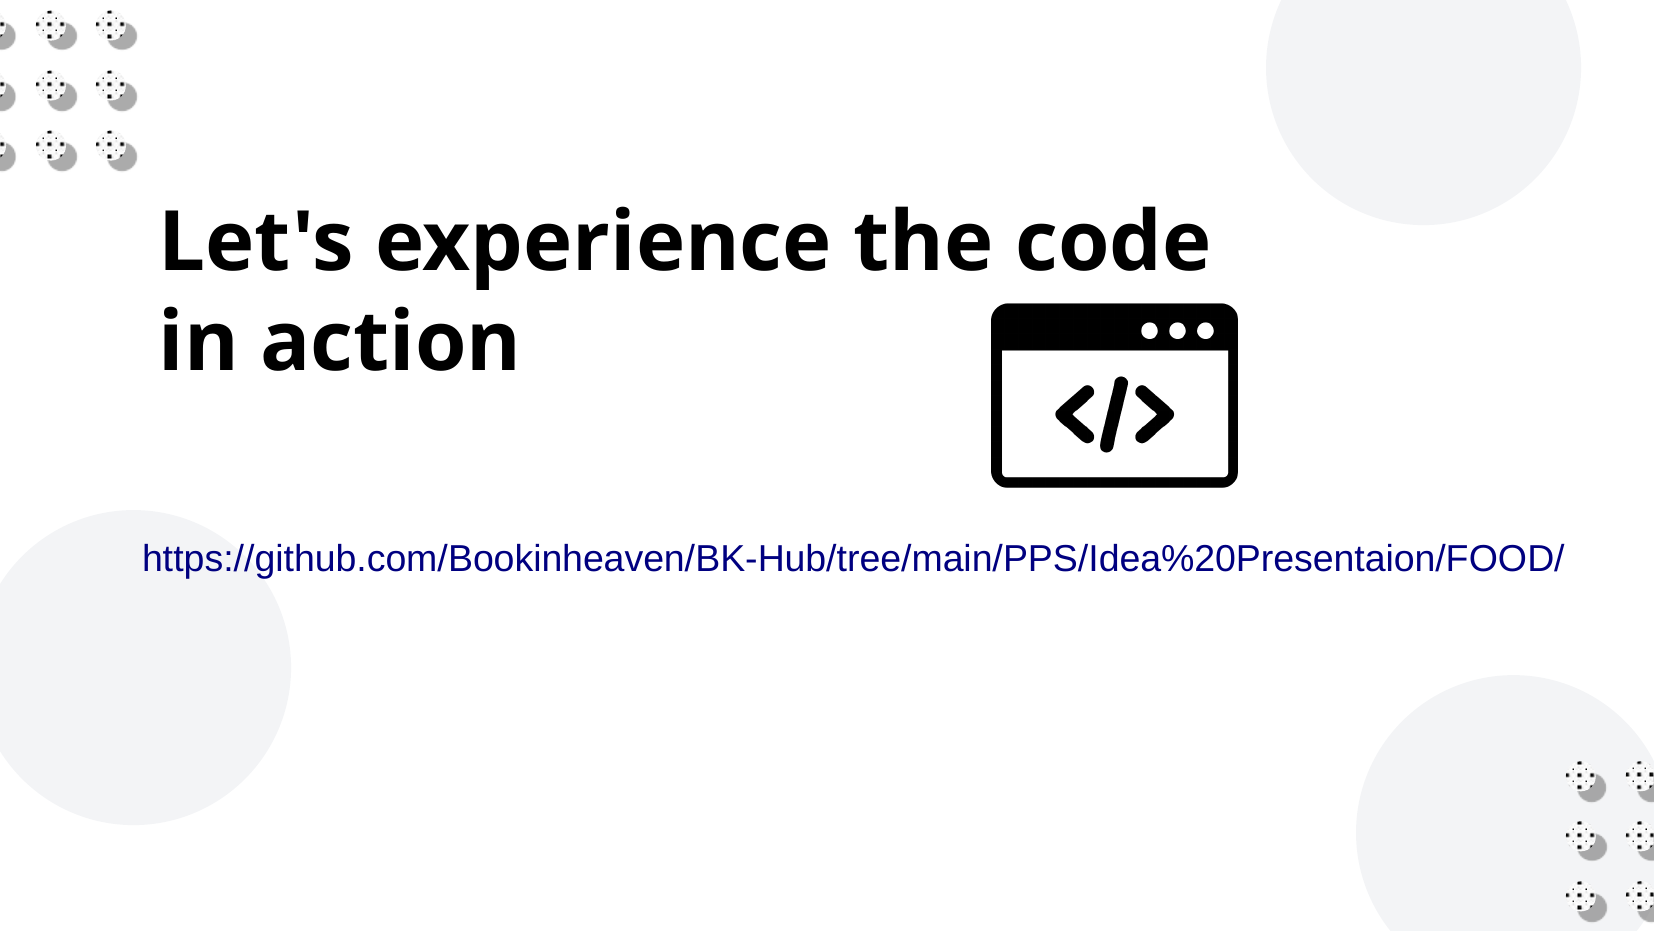

Let's experience the code in action
https://github.com/Bookinheaven/BK-Hub/tree/main/PPS/Idea%20Presentaion/FOOD/